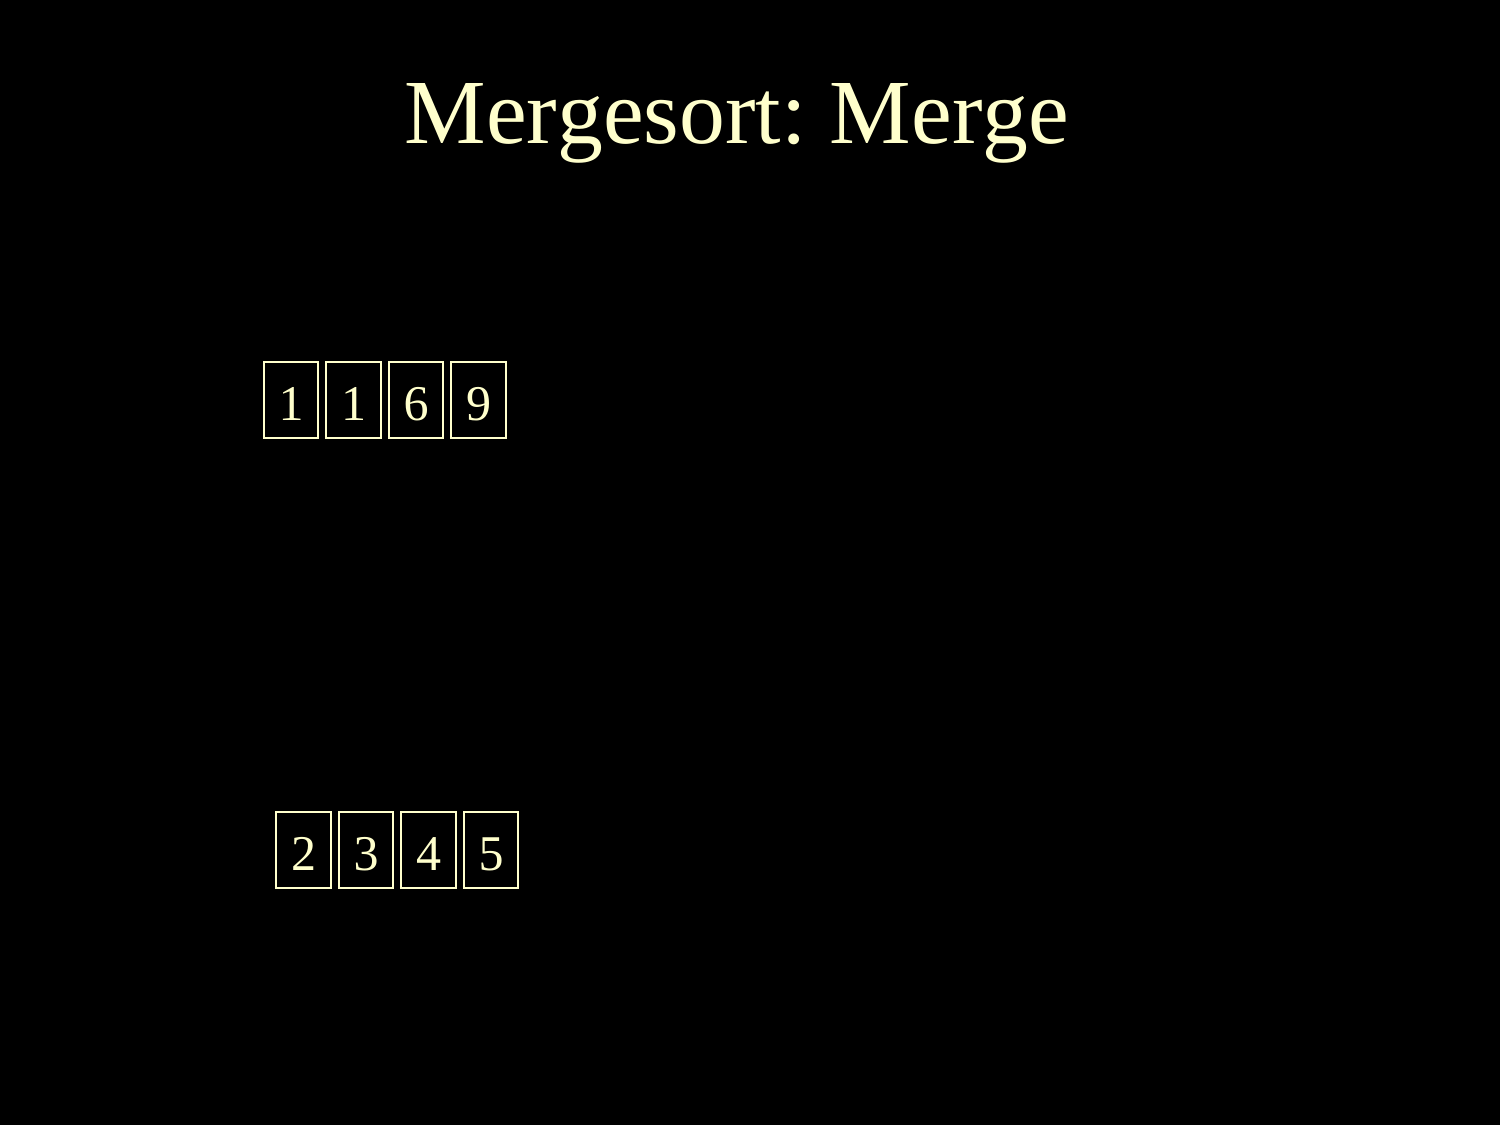

# Mergesort: Merge
1
1
6
9
2
3
4
5